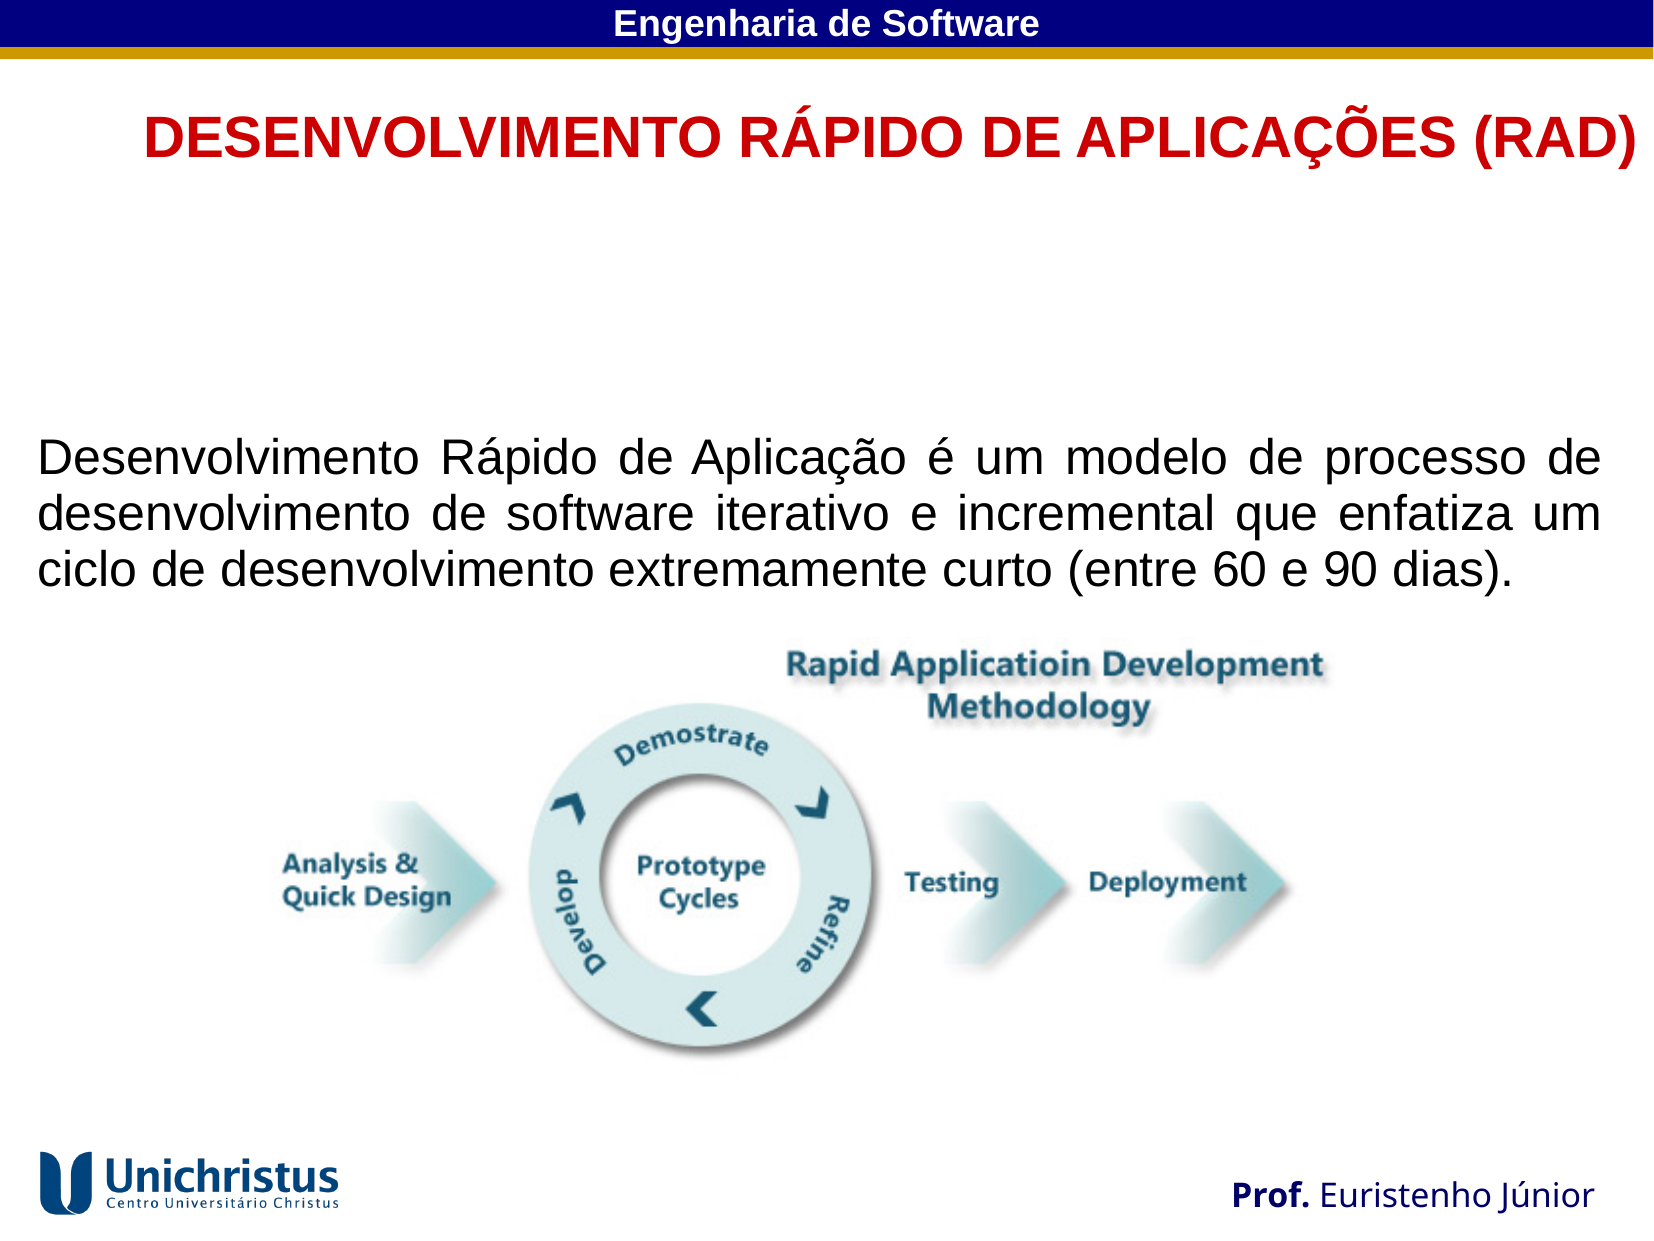

Engenharia de Software
DESENVOLVIMENTO RÁPIDO DE APLICAÇÕES (RAD)
Desenvolvimento Rápido de Aplicação é um modelo de processo de desenvolvimento de software iterativo e incremental que enfatiza um ciclo de desenvolvimento extremamente curto (entre 60 e 90 dias).
Prof. Euristenho Júnior